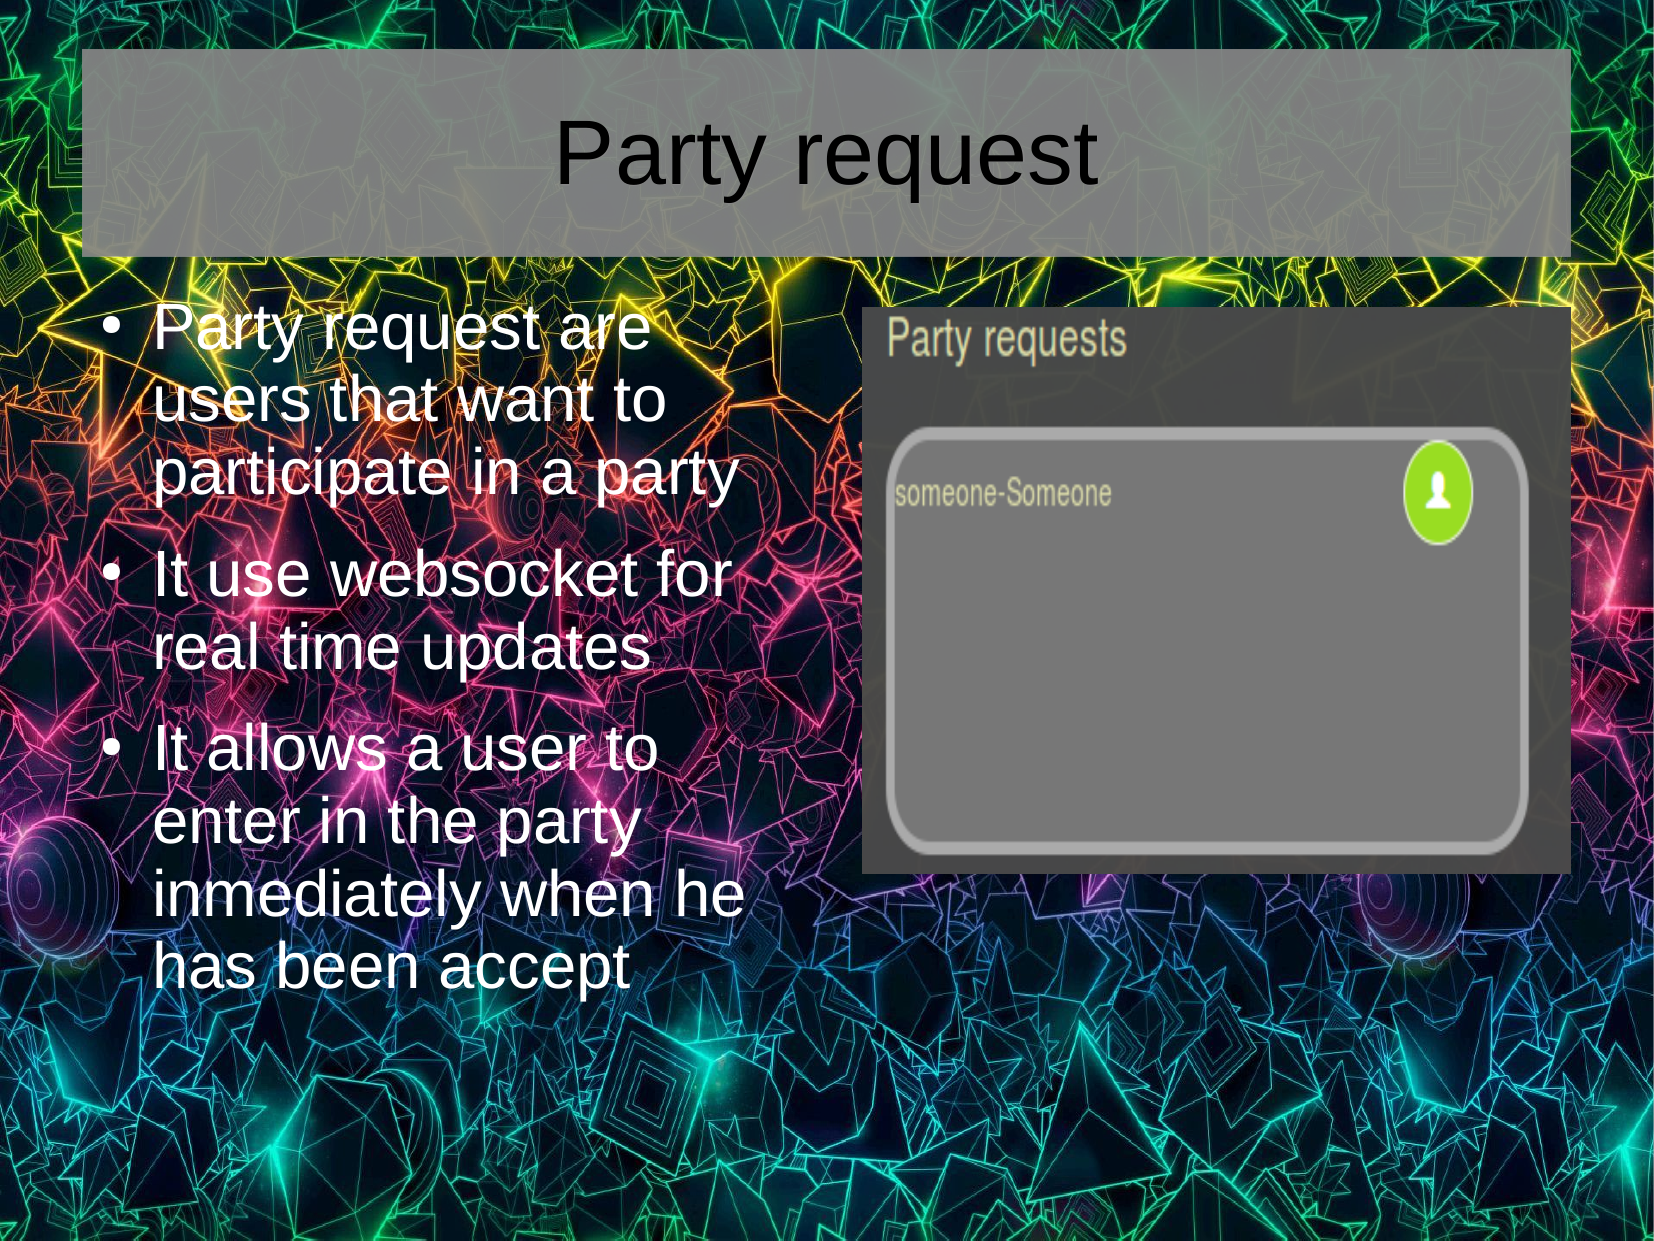

# Party request
Party request are users that want to participate in a party
It use websocket for real time updates
It allows a user to enter in the party inmediately when he has been accept